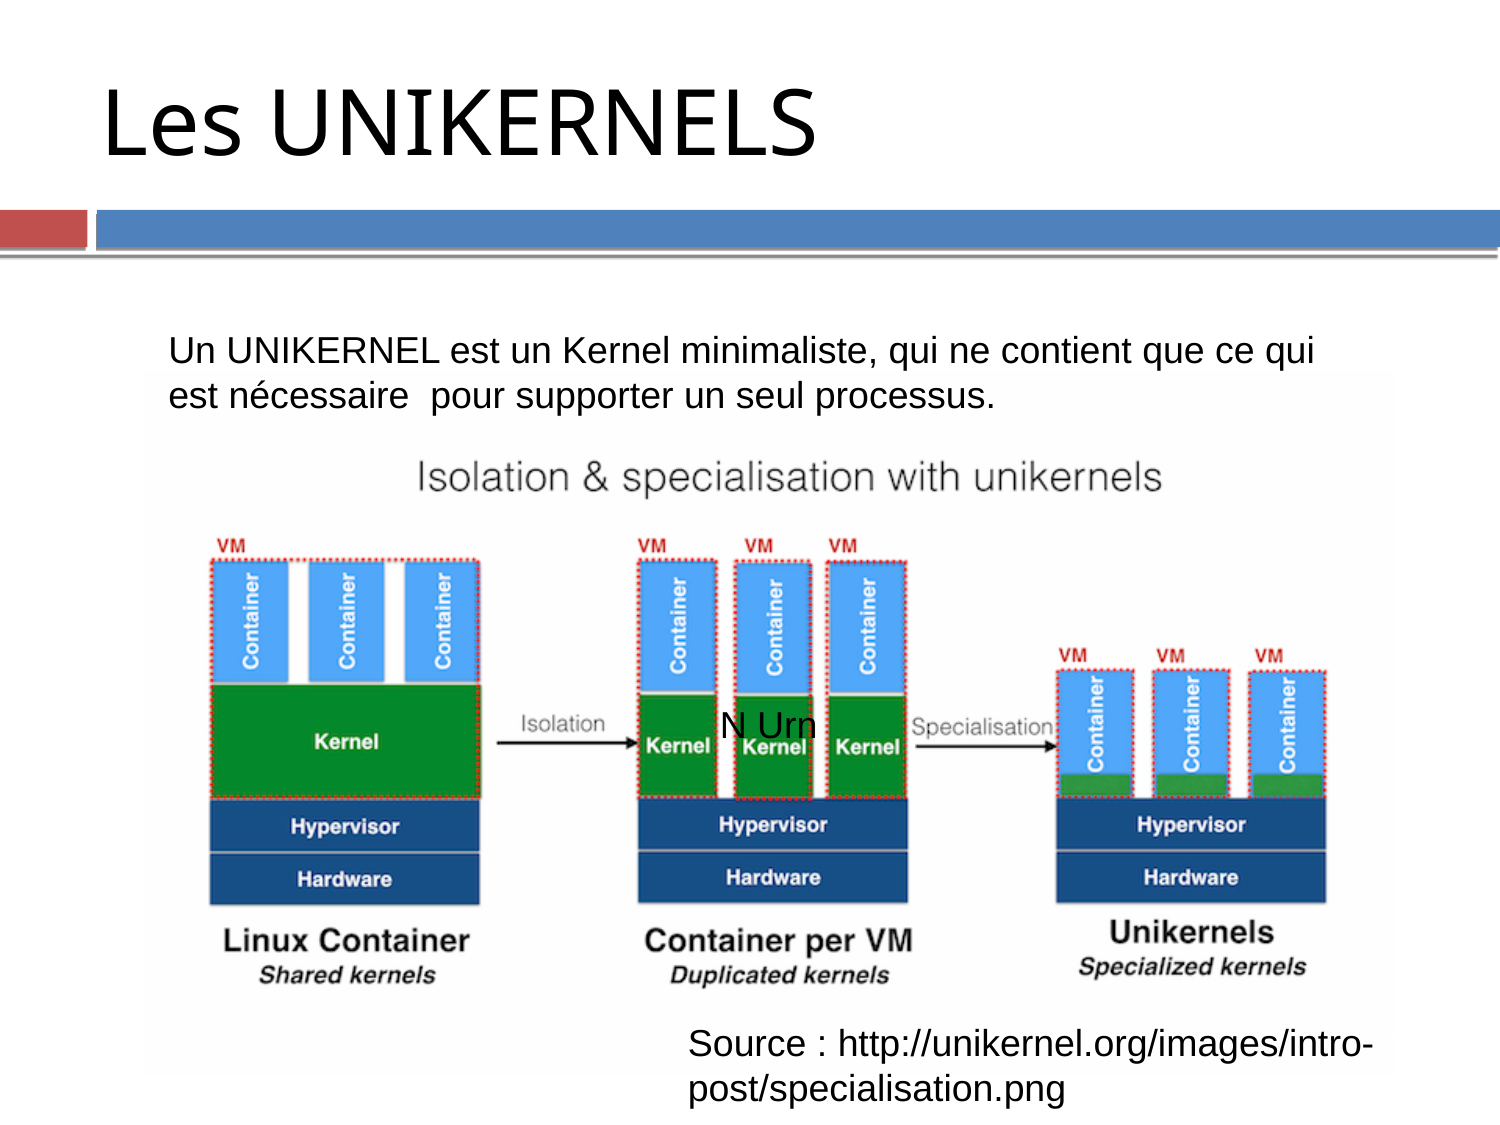

Les UNIKERNELS
Un UNIKERNEL est un Kernel minimaliste, qui ne contient que ce qui est nécessaire pour supporter un seul processus.
N Urn
Source : http://unikernel.org/images/intro-post/specialisation.png